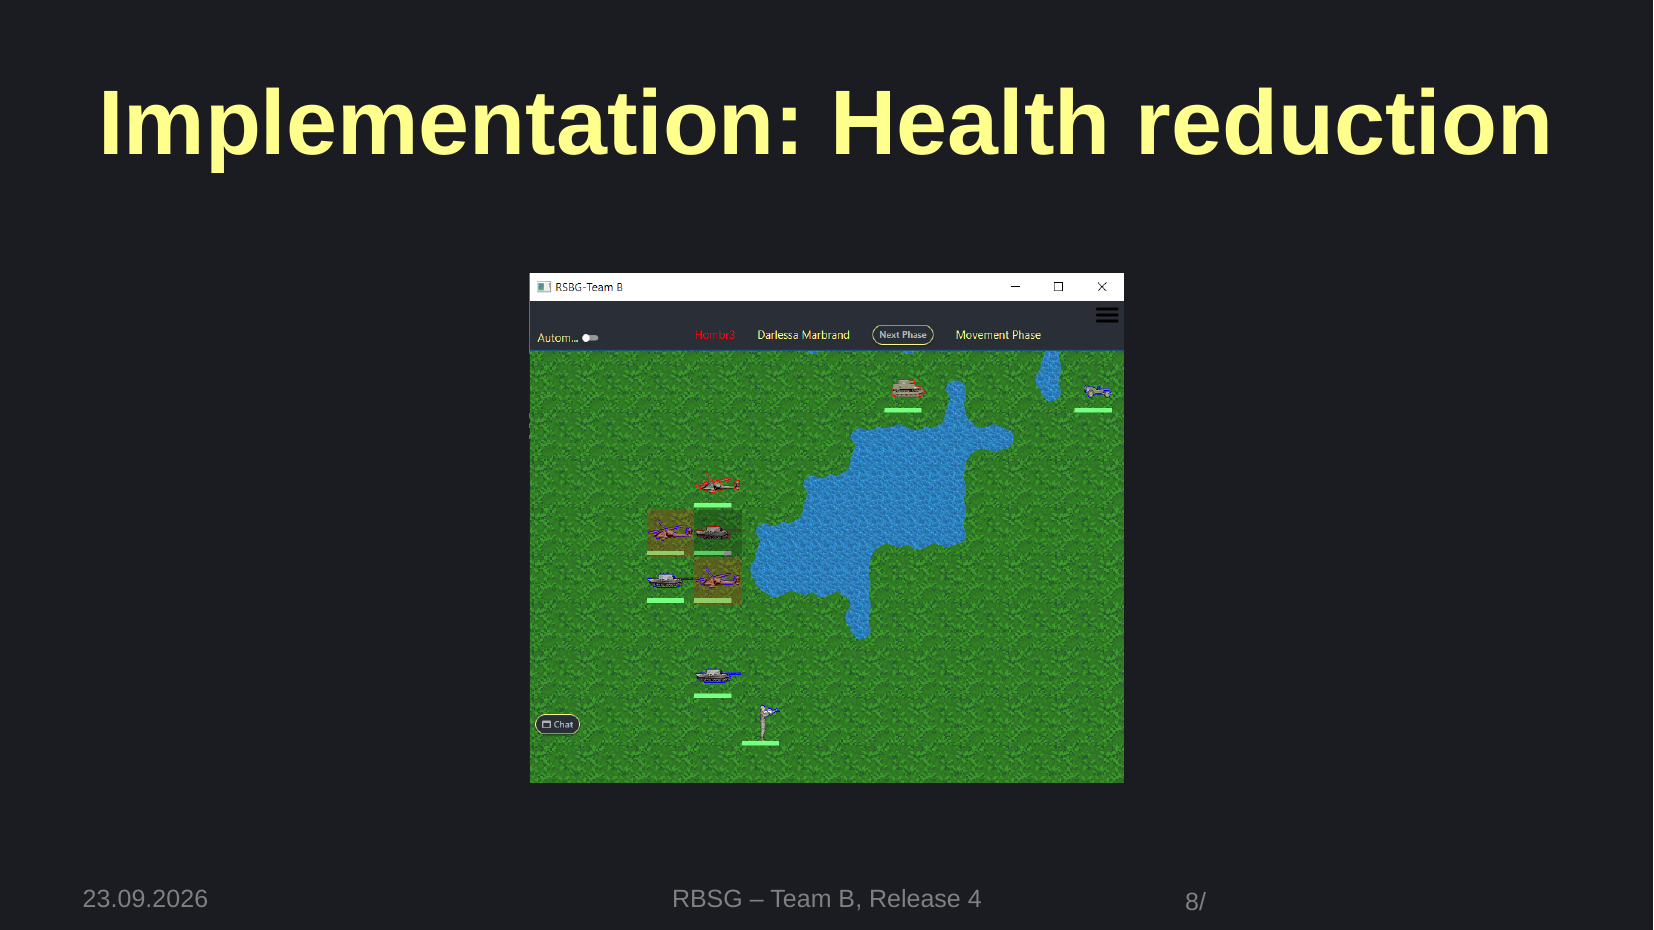

# Implementation: Health reduction
RBSG – Team B, Release 4
1/